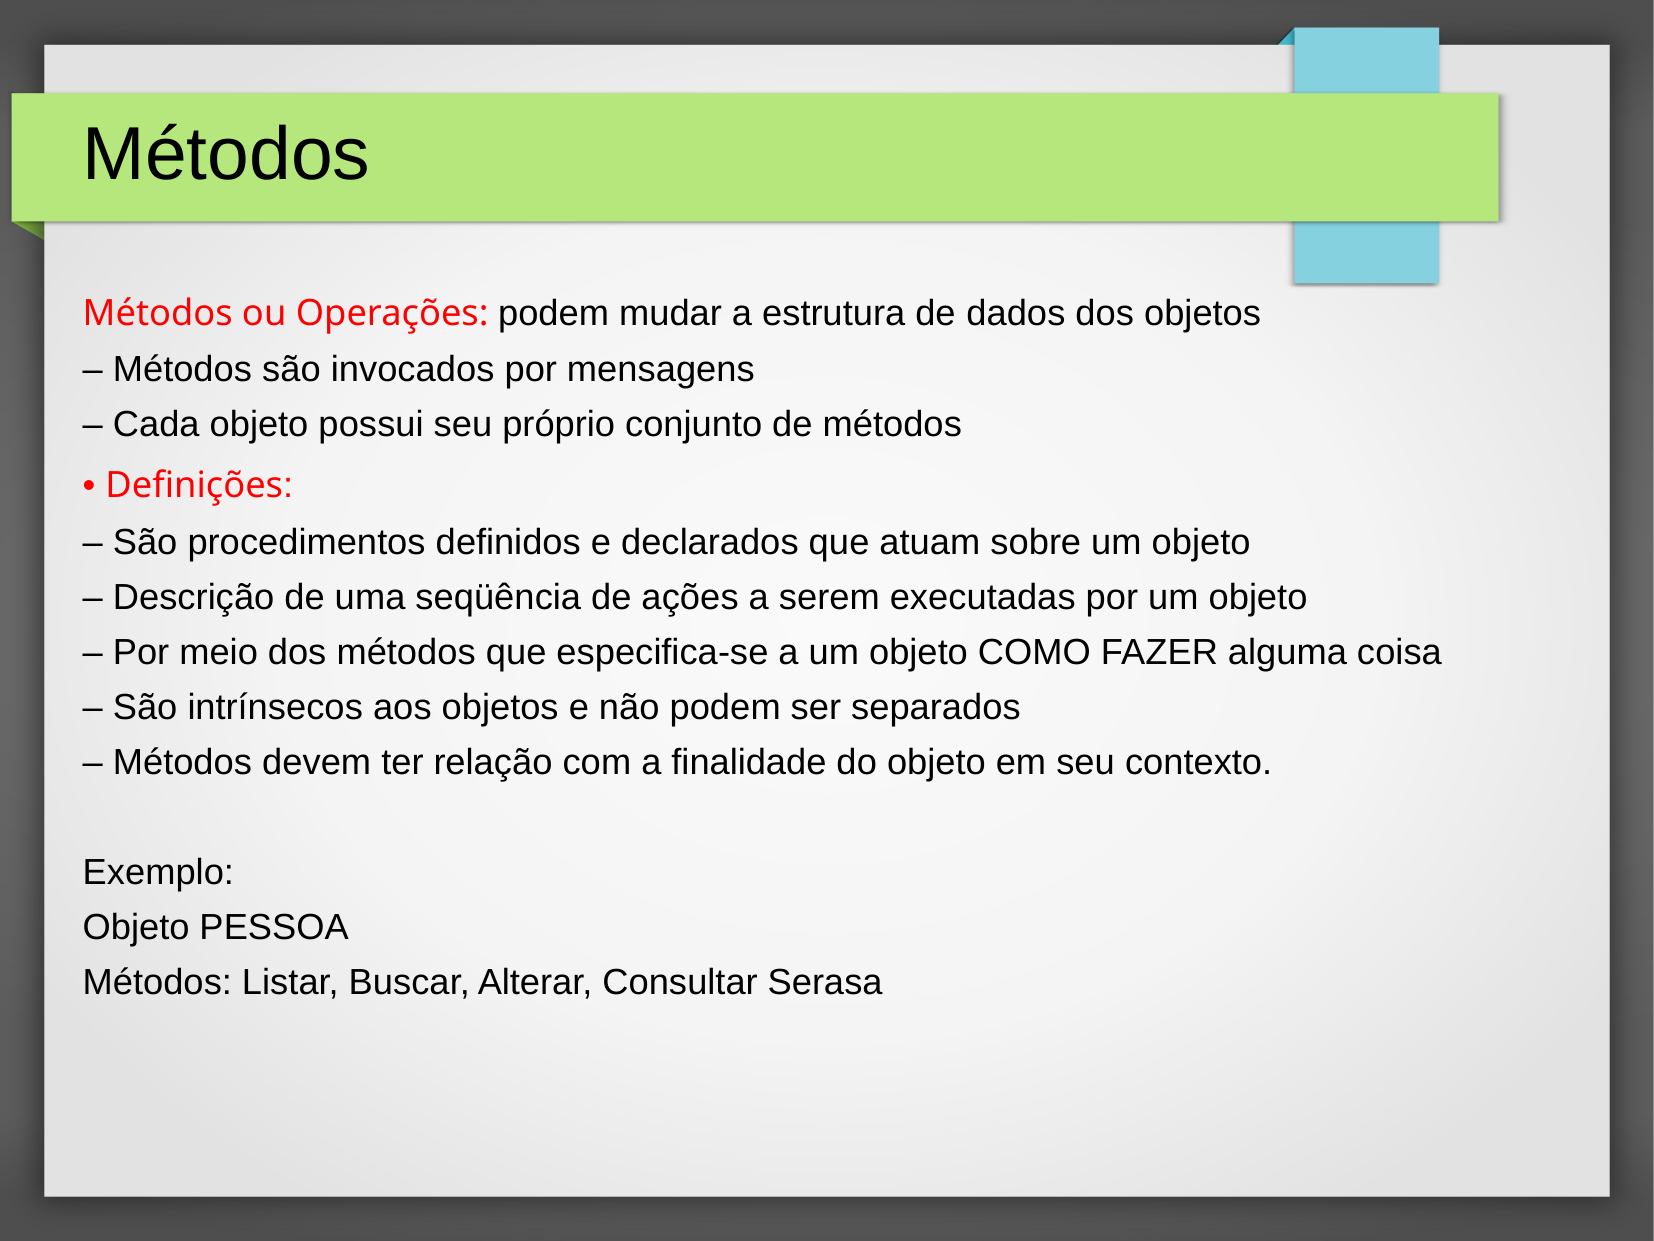

# Métodos
Métodos ou Operações: podem mudar a estrutura de dados dos objetos
– Métodos são invocados por mensagens
– Cada objeto possui seu próprio conjunto de métodos
• Definições:
– São procedimentos definidos e declarados que atuam sobre um objeto
– Descrição de uma seqüência de ações a serem executadas por um objeto
– Por meio dos métodos que especifica-se a um objeto COMO FAZER alguma coisa
– São intrínsecos aos objetos e não podem ser separados
– Métodos devem ter relação com a finalidade do objeto em seu contexto.
Exemplo:
Objeto PESSOA
Métodos: Listar, Buscar, Alterar, Consultar Serasa